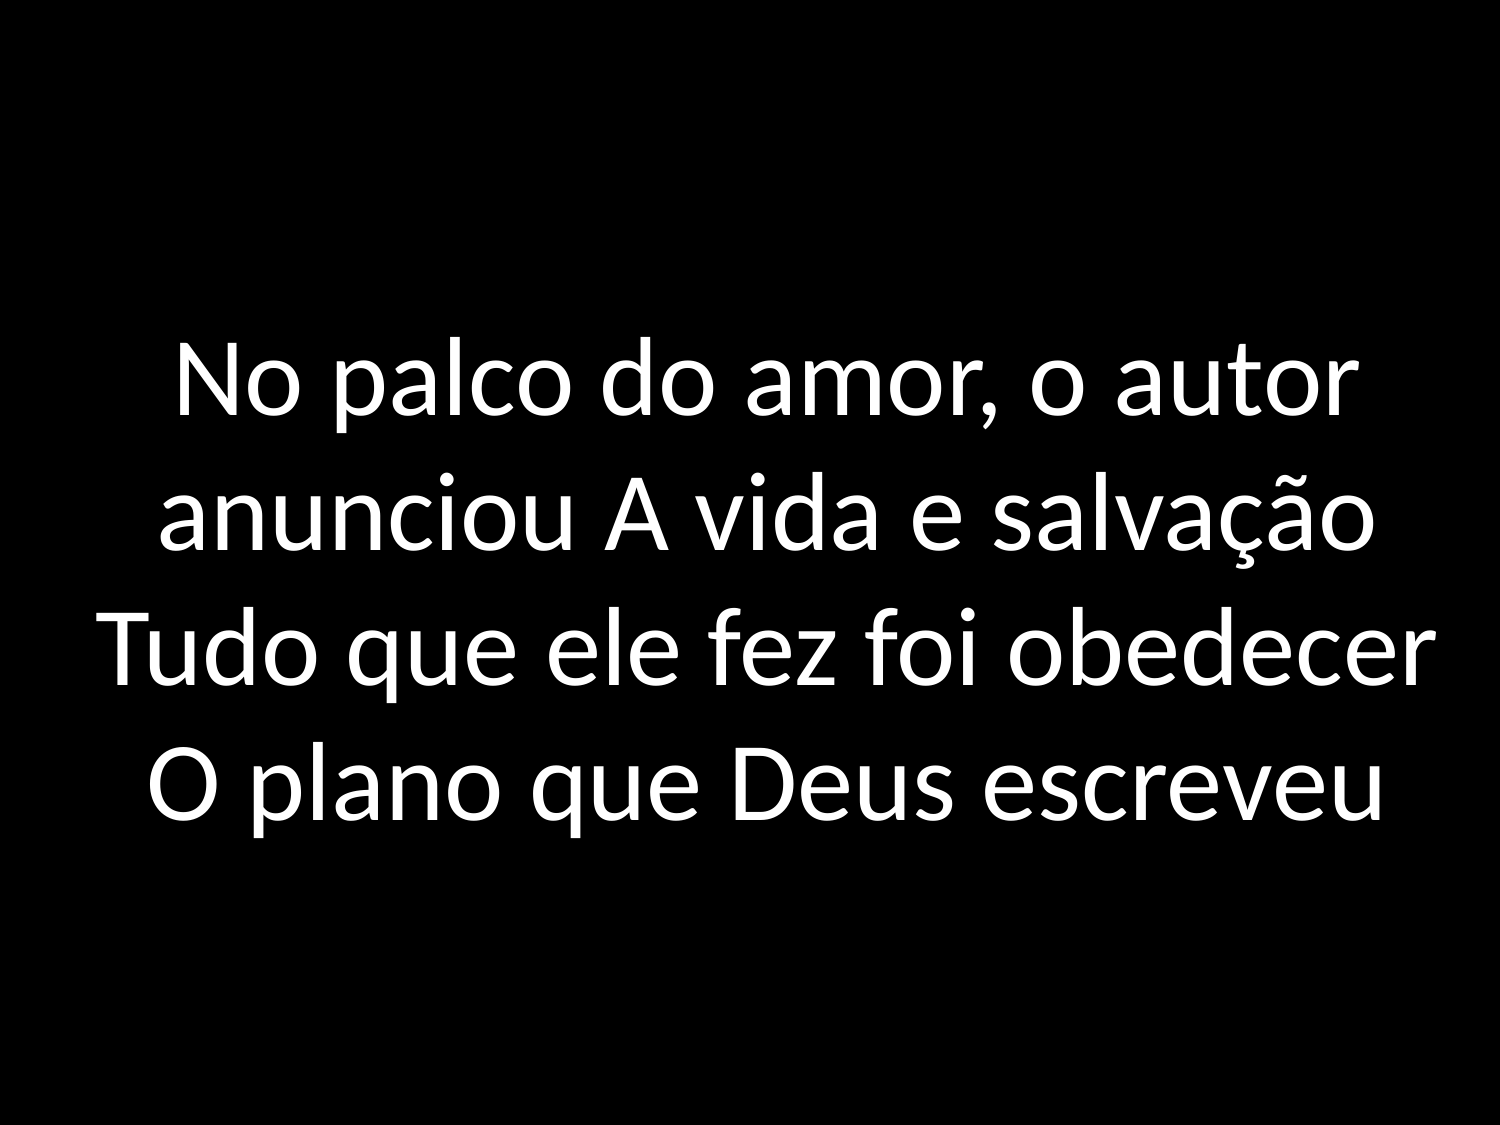

# No palco do amor, o autor anunciou A vida e salvação Tudo que ele fez foi obedecer O plano que Deus escreveu